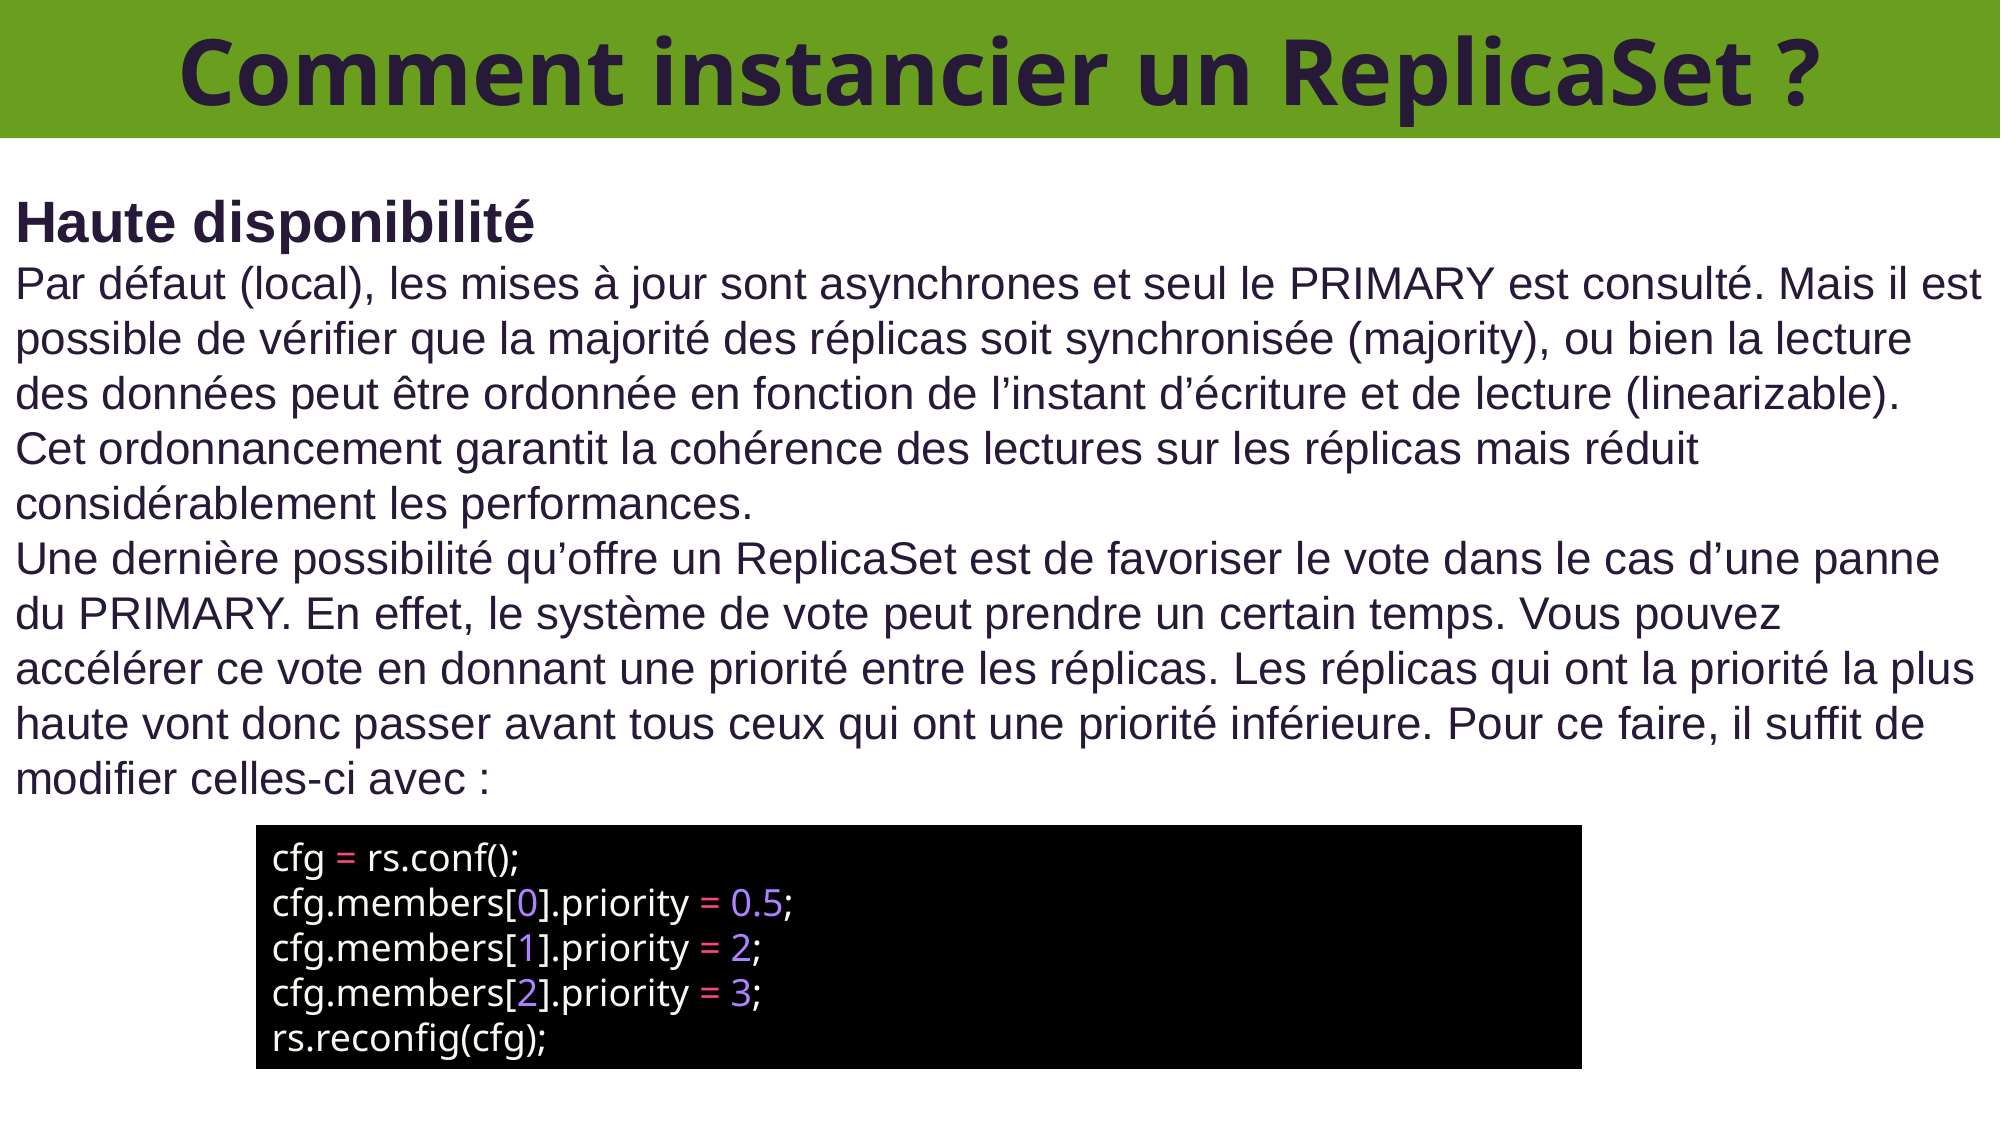

Comment instancier un ReplicaSet ?
Haute disponibilité
Par défaut (local), les mises à jour sont asynchrones et seul le PRIMARY est consulté. Mais il est possible de vérifier que la majorité des réplicas soit synchronisée (majority), ou bien la lecture des données peut être ordonnée en fonction de l’instant d’écriture et de lecture (linearizable). Cet ordonnancement garantit la cohérence des lectures sur les réplicas mais réduit considérablement les performances.
Une dernière possibilité qu’offre un ReplicaSet est de favoriser le vote dans le cas d’une panne du PRIMARY. En effet, le système de vote peut prendre un certain temps. Vous pouvez accélérer ce vote en donnant une priorité entre les réplicas. Les réplicas qui ont la priorité la plus haute vont donc passer avant tous ceux qui ont une priorité inférieure. Pour ce faire, il suffit de modifier celles-ci avec :
cfg = rs.conf();
cfg.members[0].priority = 0.5;
cfg.members[1].priority = 2;
cfg.members[2].priority = 3;
rs.reconfig(cfg);